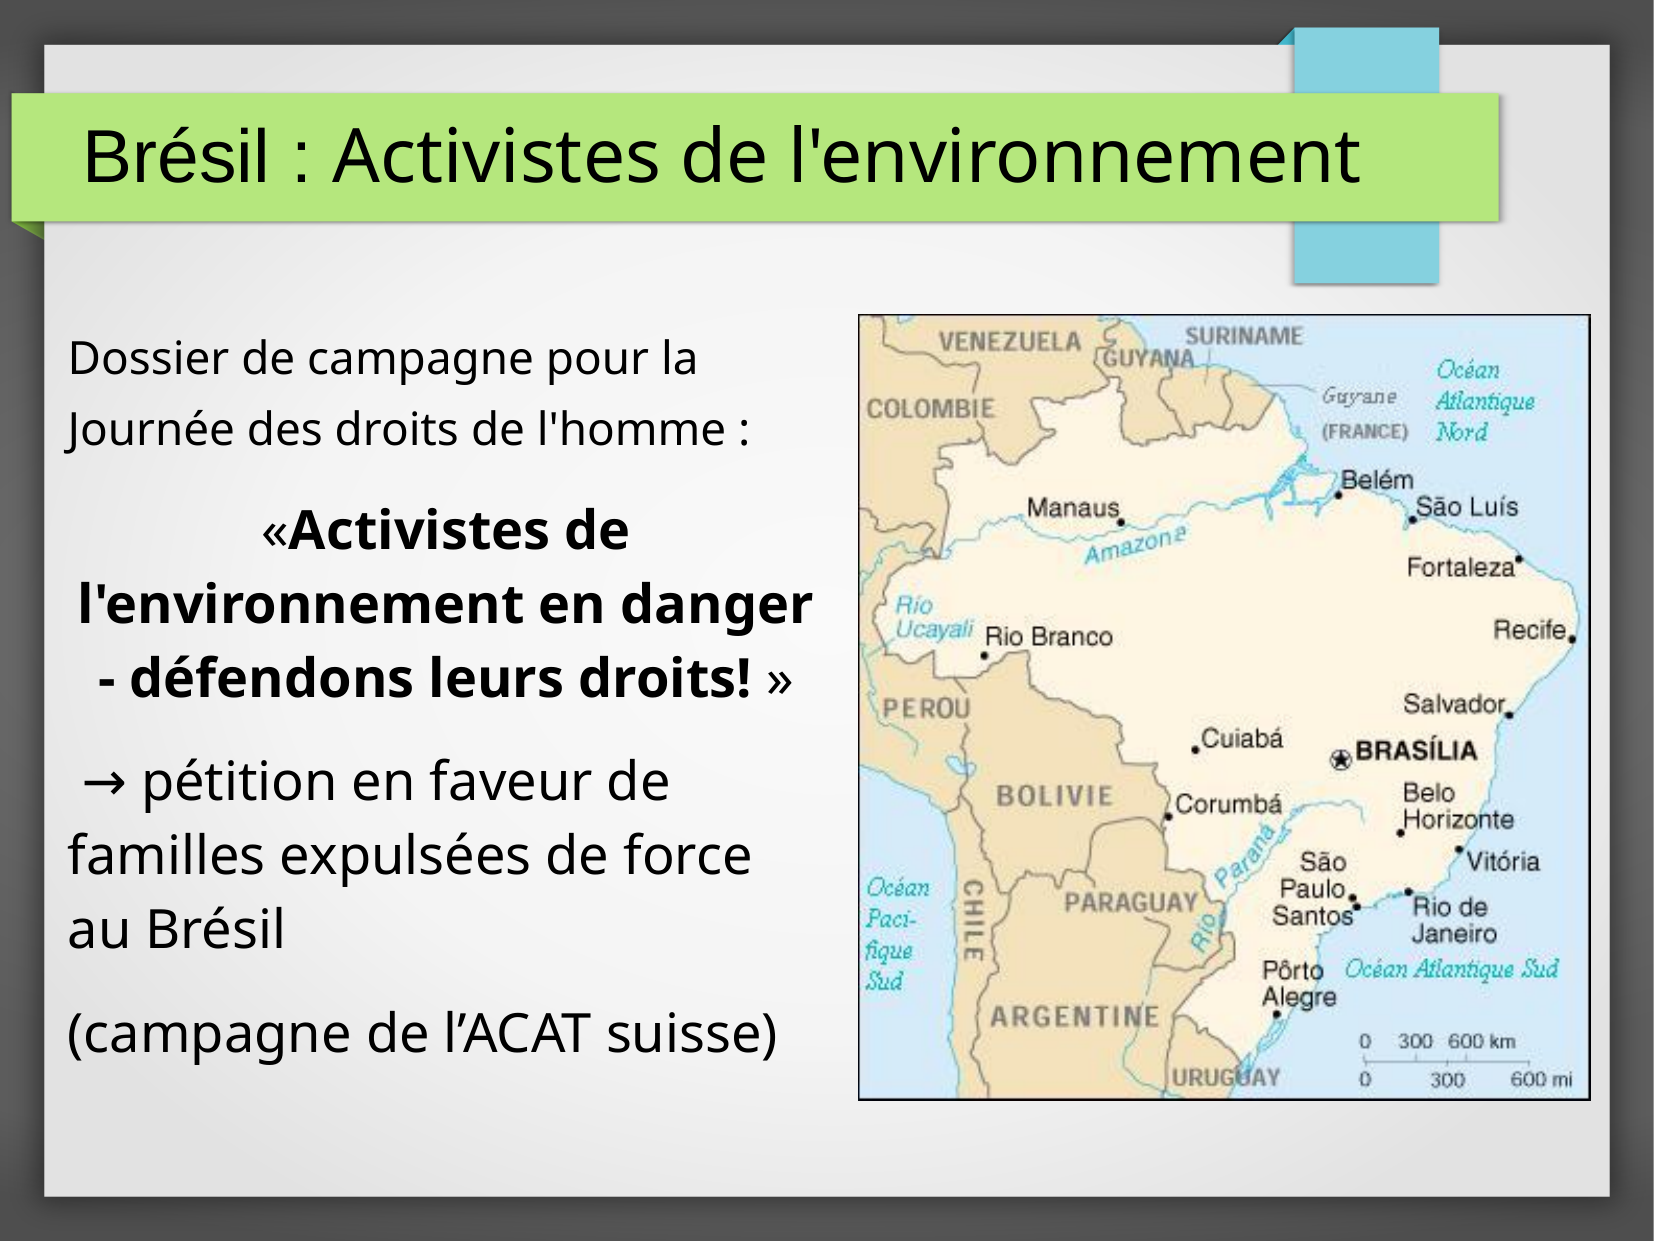

# Brésil : Activistes de l'environnement
Dossier de campagne pour la Journée des droits de l'homme :
«Activistes de l'environnement en danger - défendons leurs droits! »
 → pétition en faveur de familles expulsées de force au Brésil
(campagne de l’ACAT suisse)